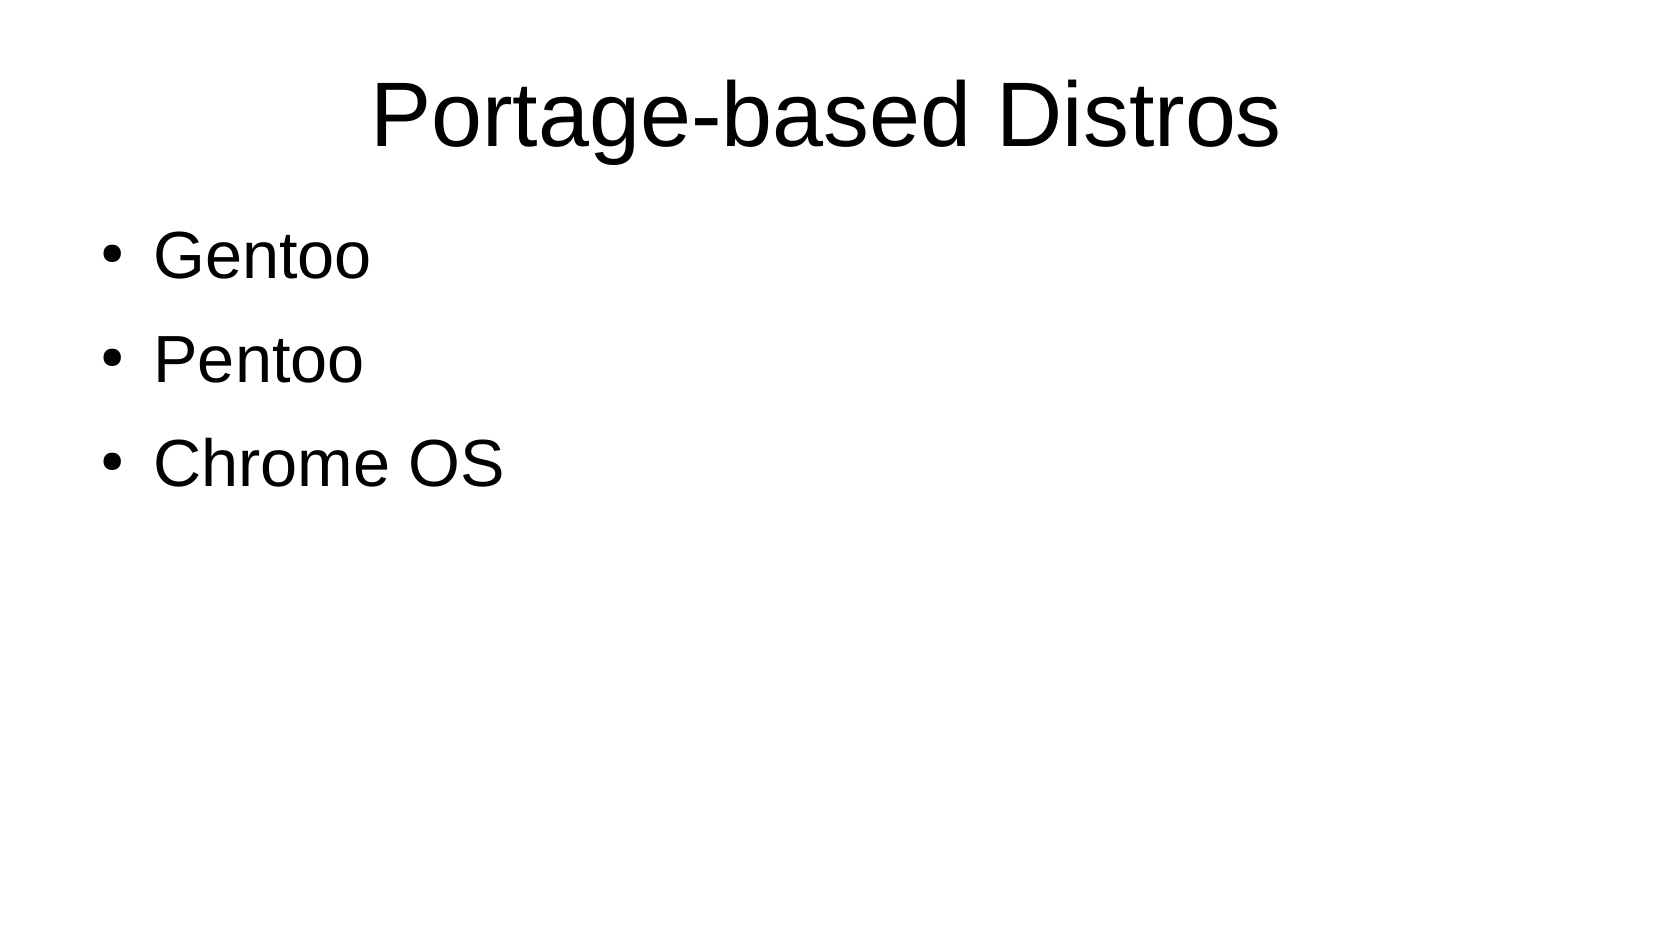

# Portage-based Distros
Gentoo
Pentoo
Chrome OS